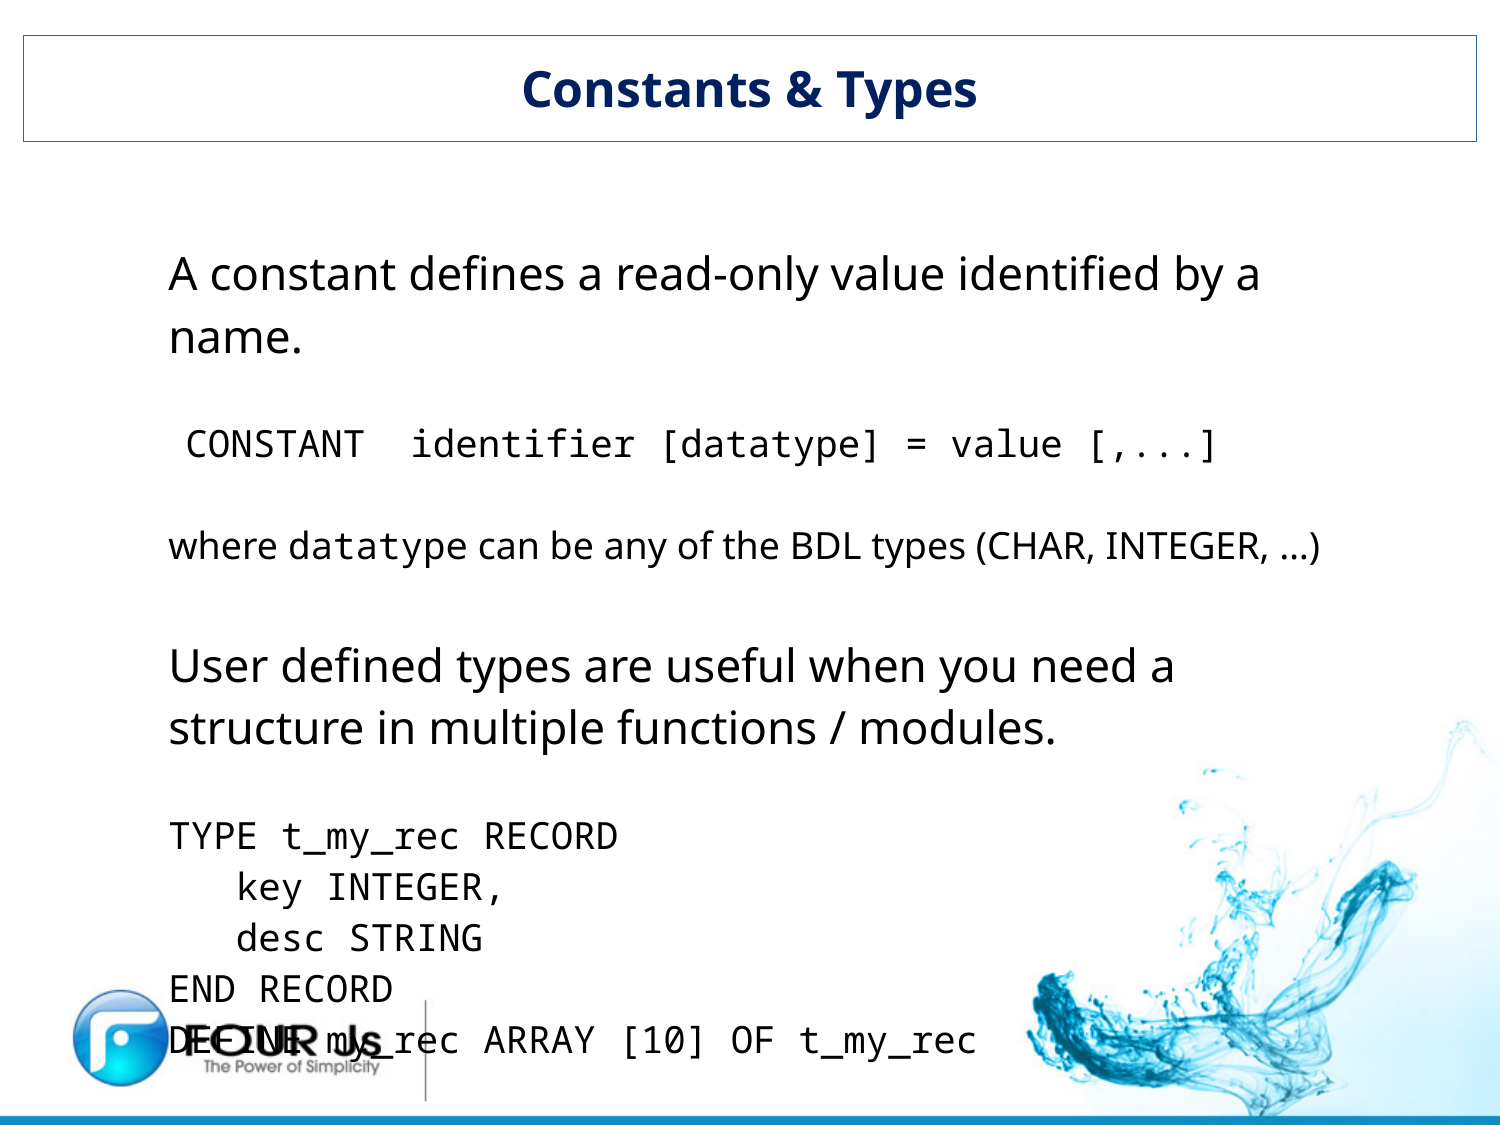

# Constants & Types
A constant defines a read-only value identified by a name.
	CONSTANT identifier [datatype] = value [,...]
where datatype can be any of the BDL types (CHAR, INTEGER, …)
User defined types are useful when you need a structure in multiple functions / modules.
TYPE t_my_rec RECORD
 key INTEGER,
 desc STRING
END RECORD
DEFINE my_rec ARRAY [10] OF t_my_rec